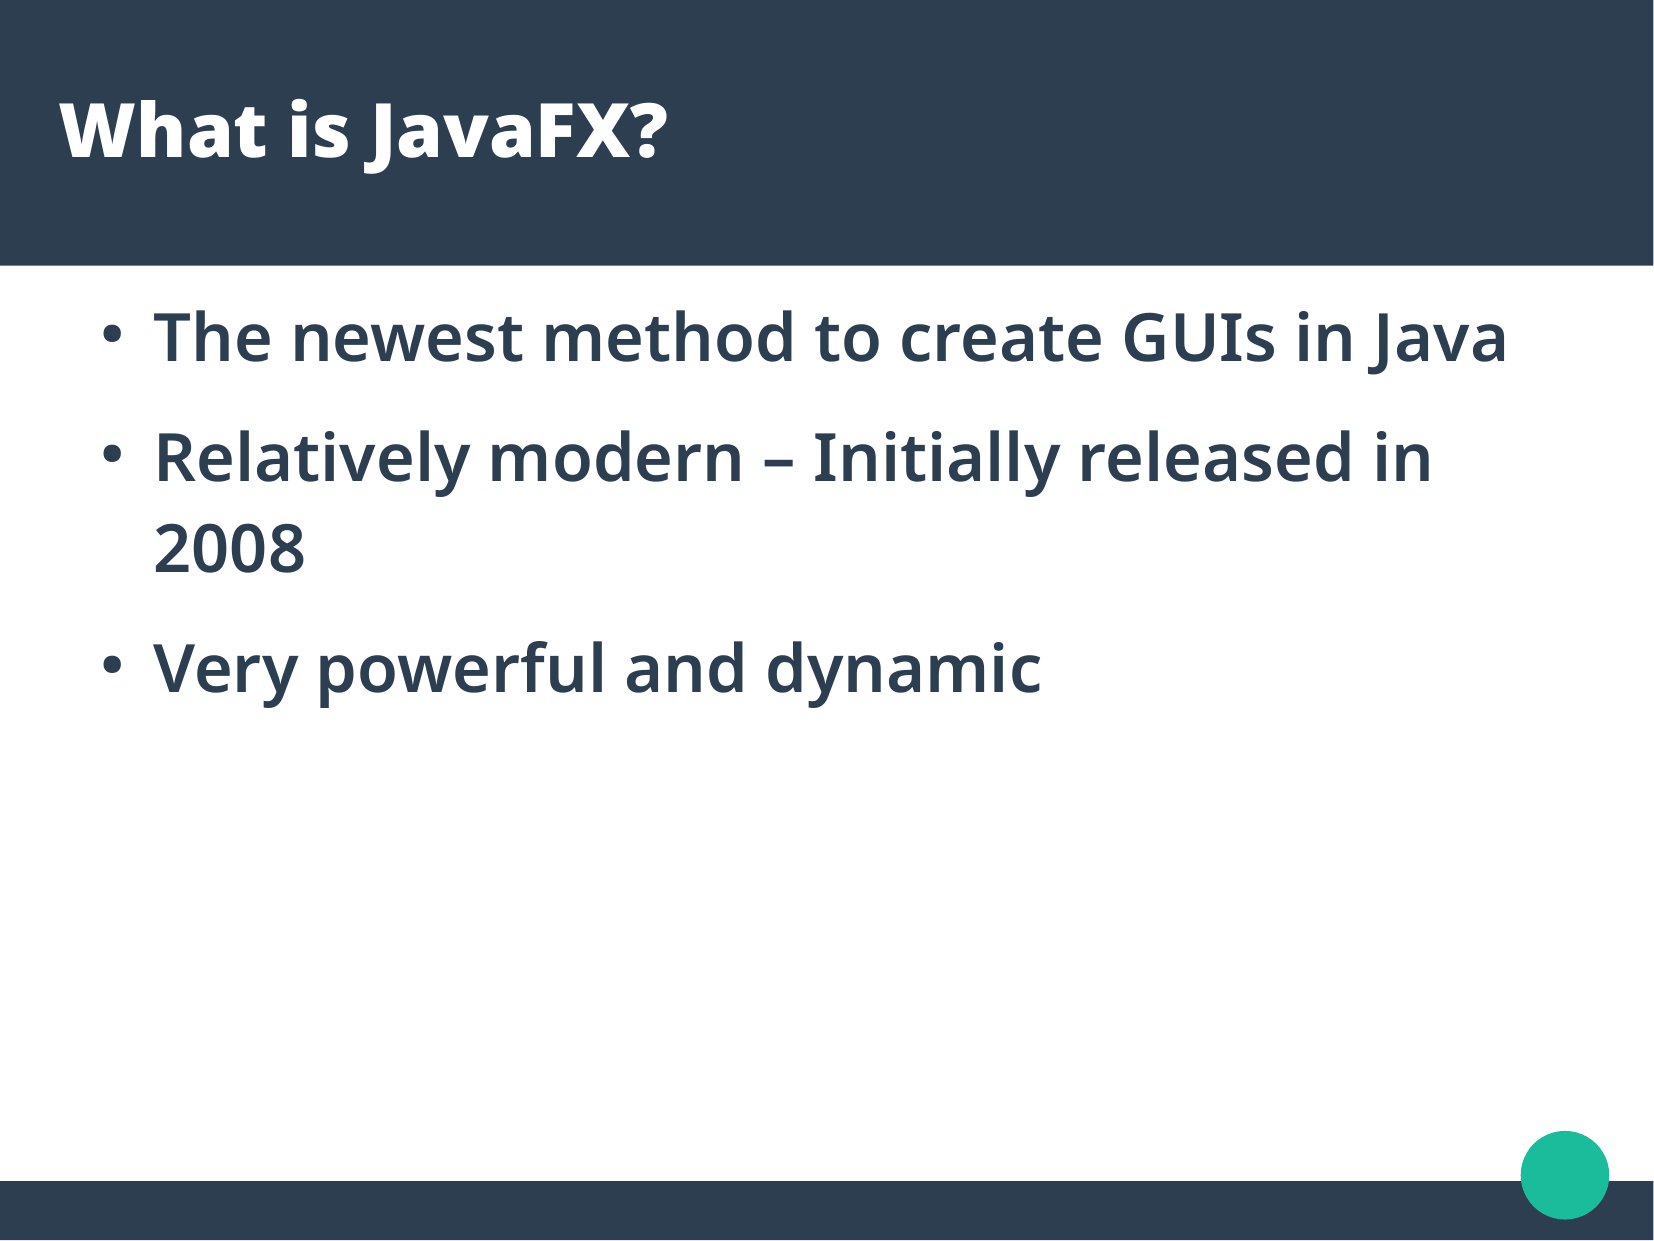

# What is JavaFX?
The newest method to create GUIs in Java
Relatively modern – Initially released in 2008
Very powerful and dynamic